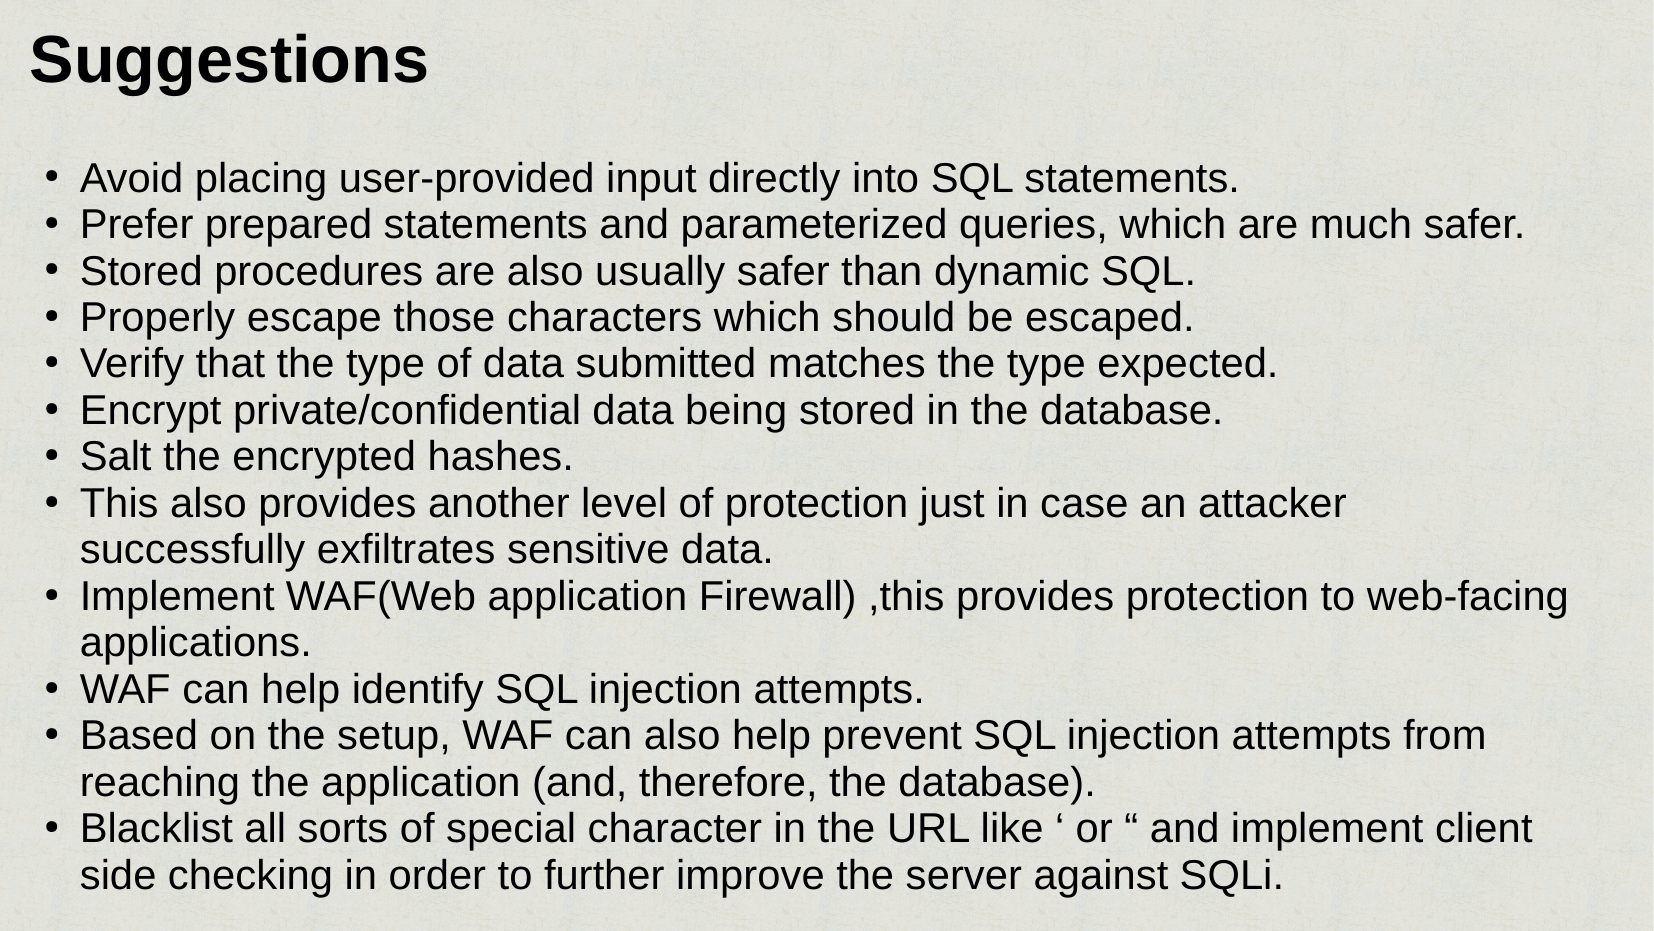

# Suggestions
Avoid placing user-provided input directly into SQL statements.
Prefer prepared statements and parameterized queries, which are much safer.
Stored procedures are also usually safer than dynamic SQL.
Properly escape those characters which should be escaped.
Verify that the type of data submitted matches the type expected.
Encrypt private/confidential data being stored in the database.
Salt the encrypted hashes.
This also provides another level of protection just in case an attacker successfully exfiltrates sensitive data.
Implement WAF(Web application Firewall) ,this provides protection to web-facing applications.
WAF can help identify SQL injection attempts.
Based on the setup, WAF can also help prevent SQL injection attempts from reaching the application (and, therefore, the database).
Blacklist all sorts of special character in the URL like ‘ or “ and implement client side checking in order to further improve the server against SQLi.